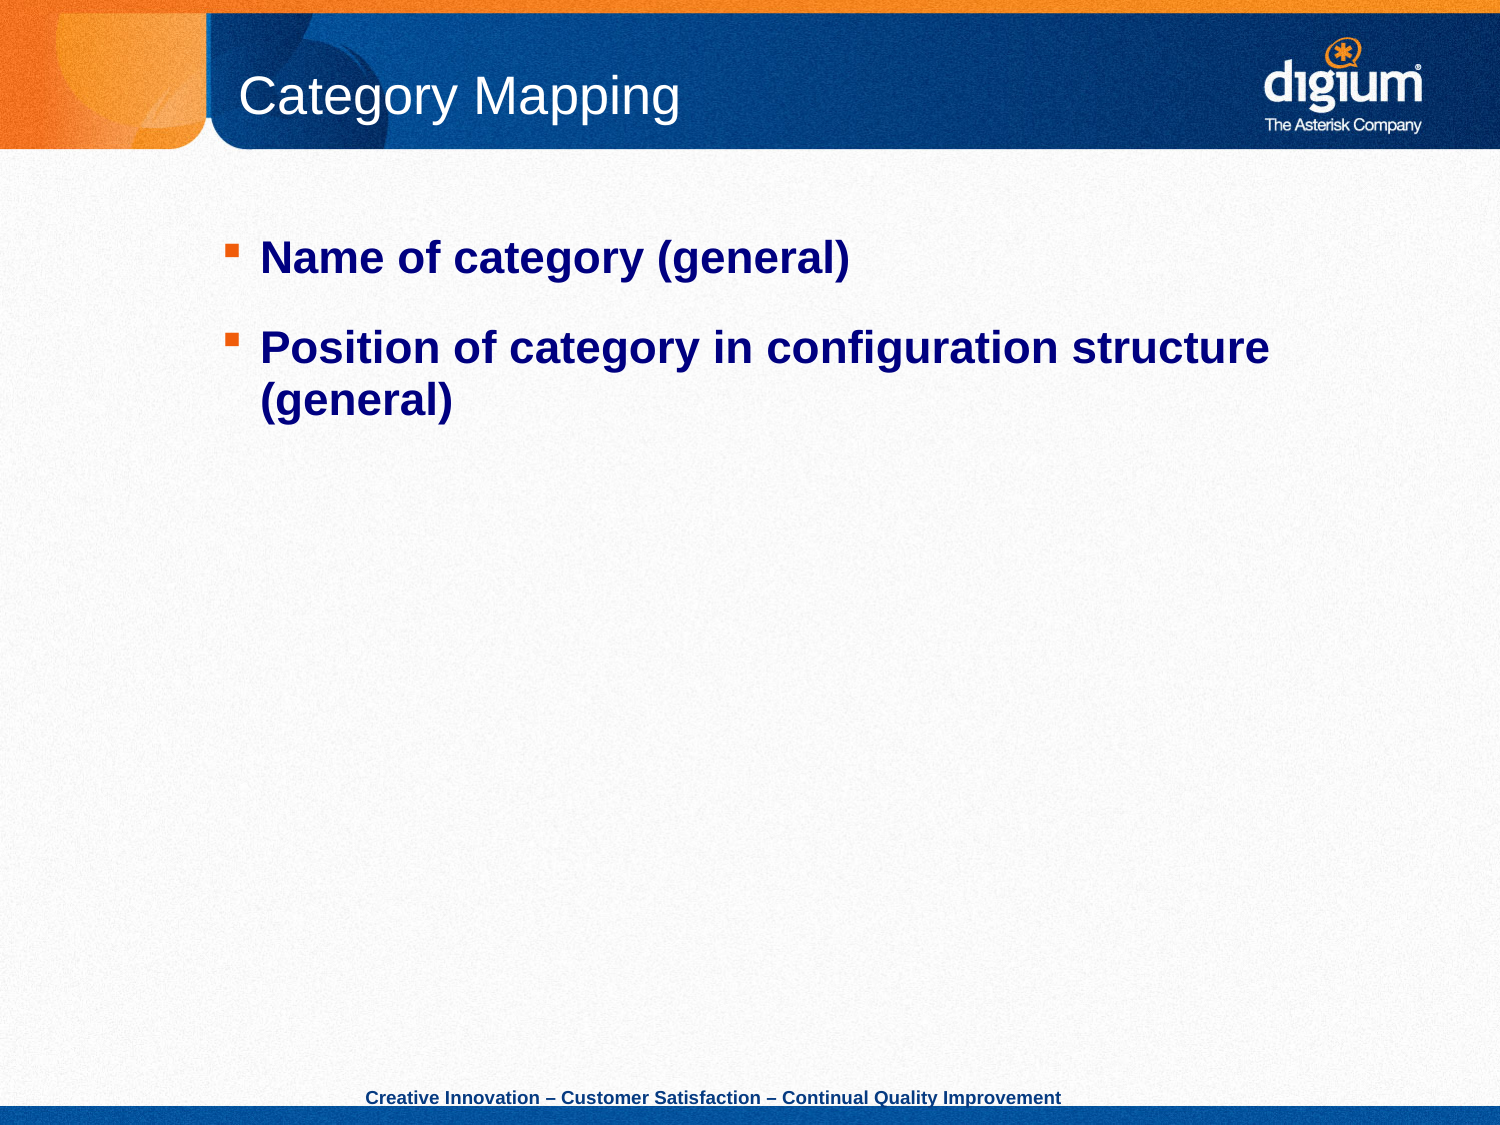

# Category Mapping
Name of category (general)
Position of category in configuration structure (general)